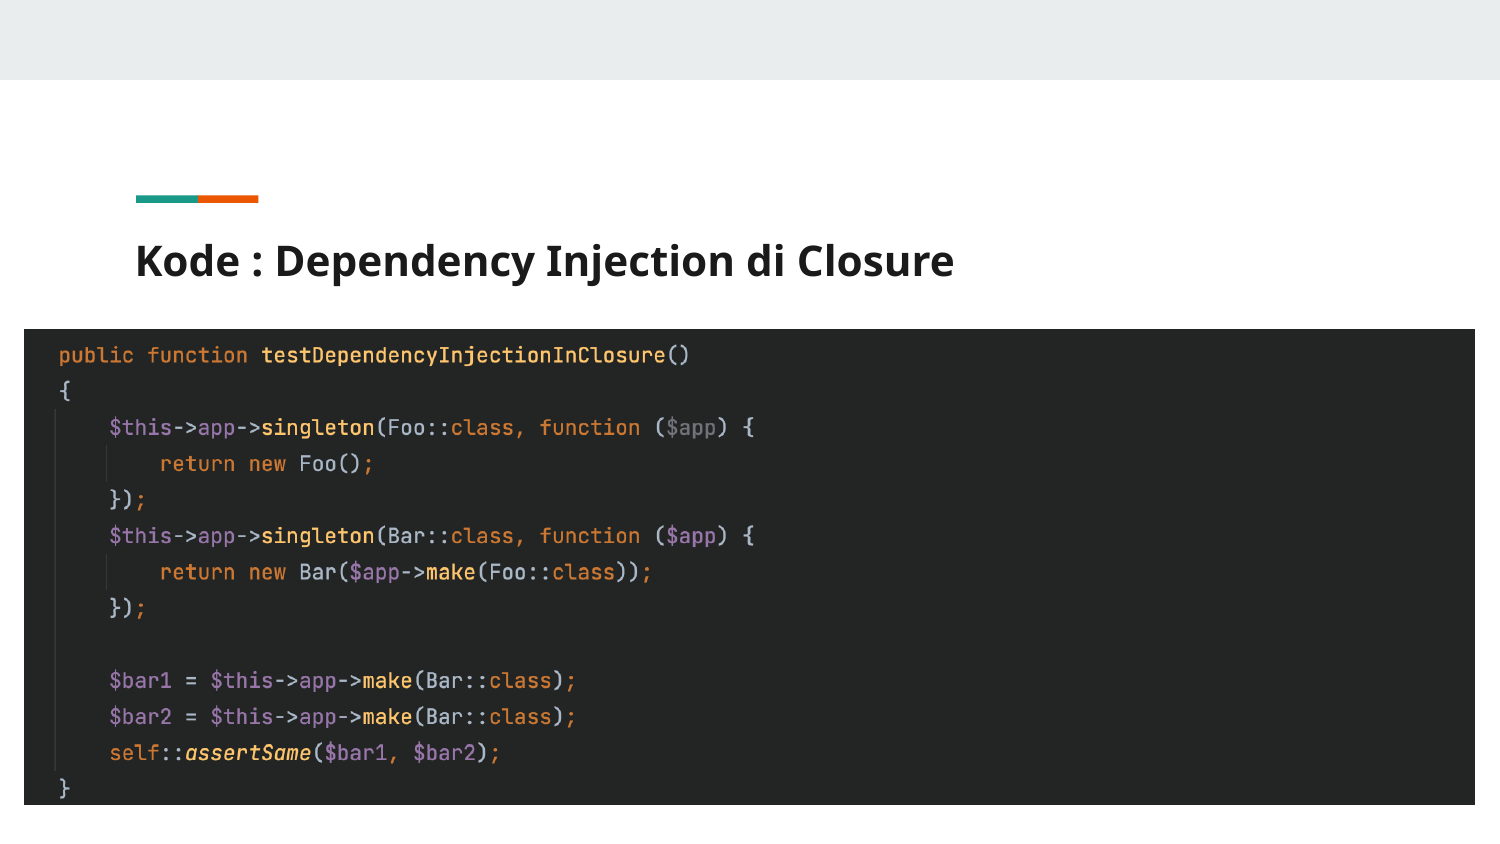

# Kode : Dependency Injection di Closure